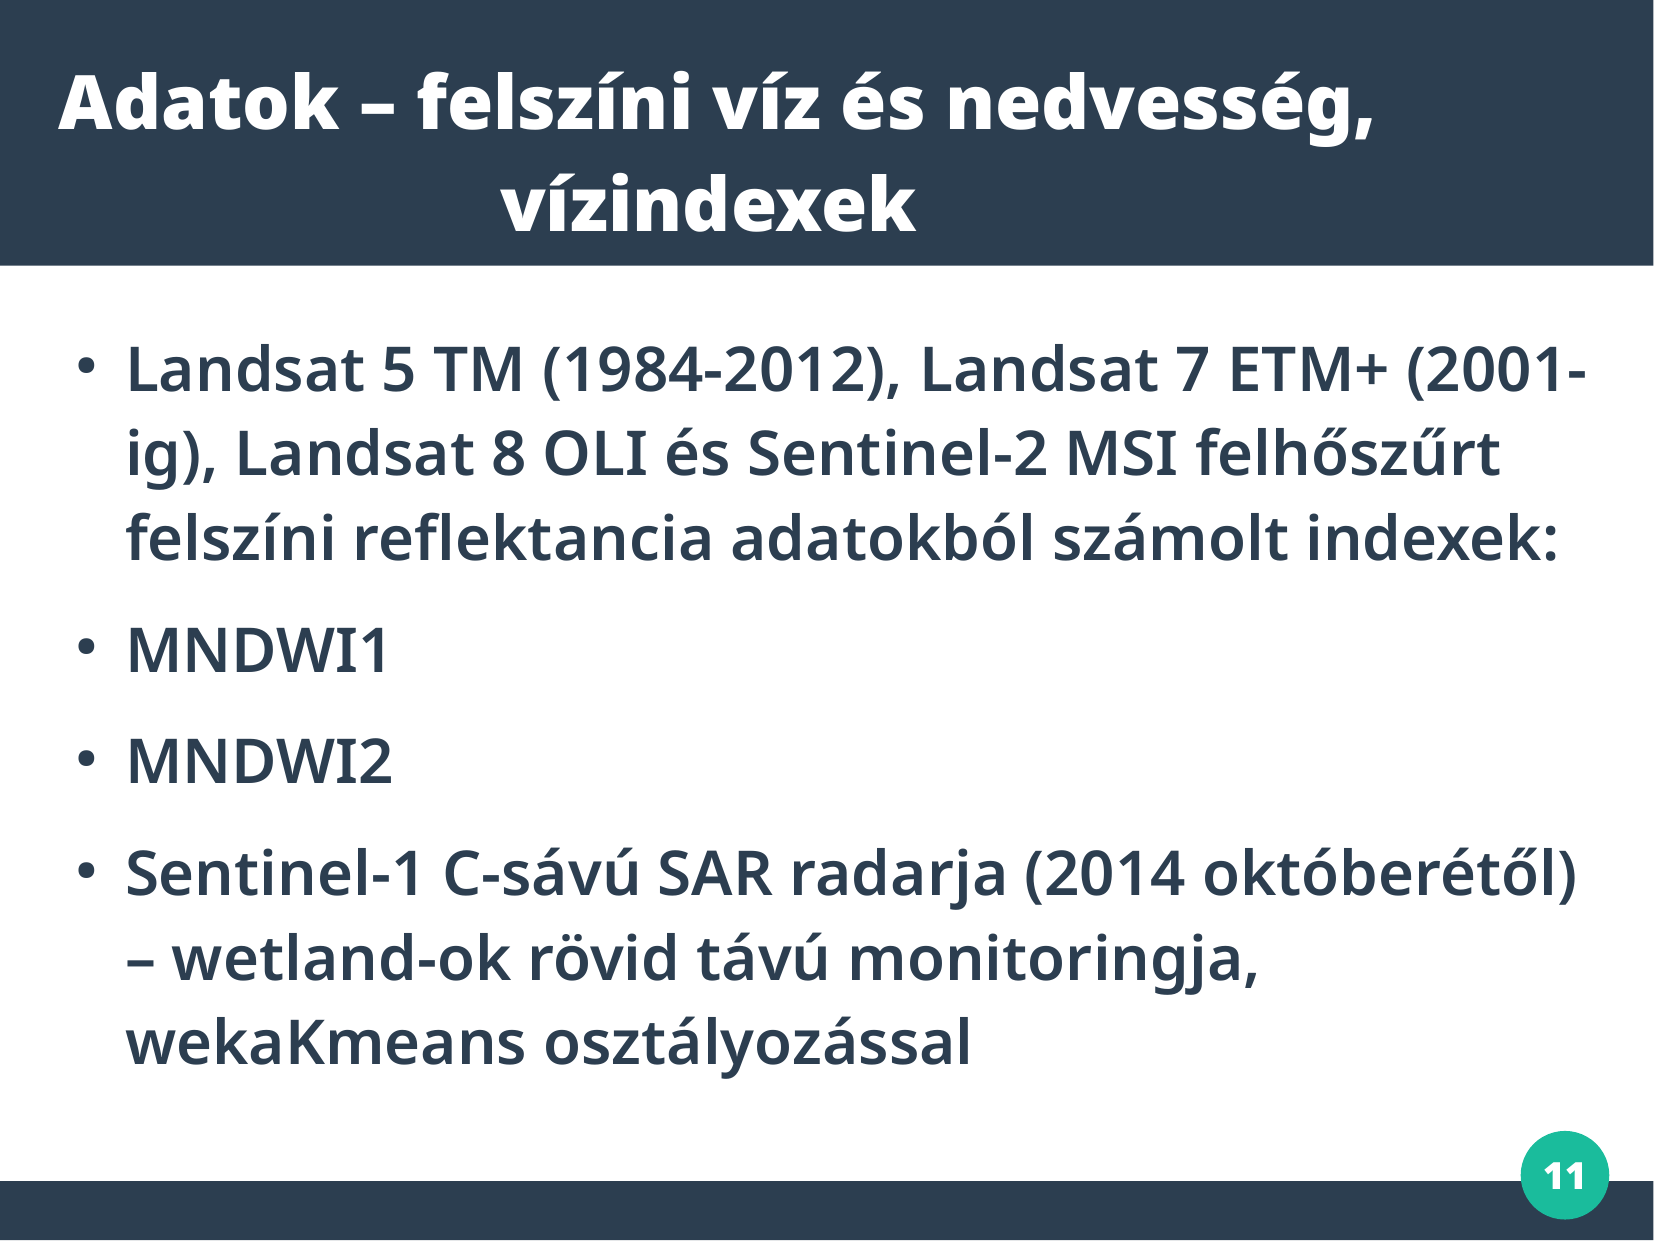

# Adatok – felszíni víz és nedvesség, vízindexek
Landsat 5 TM (1984-2012), Landsat 7 ETM+ (2001-ig), Landsat 8 OLI és Sentinel-2 MSI felhőszűrt felszíni reflektancia adatokból számolt indexek:
MNDWI1
MNDWI2
Sentinel-1 C-sávú SAR radarja (2014 októberétől) – wetland-ok rövid távú monitoringja, wekaKmeans osztályozással
11